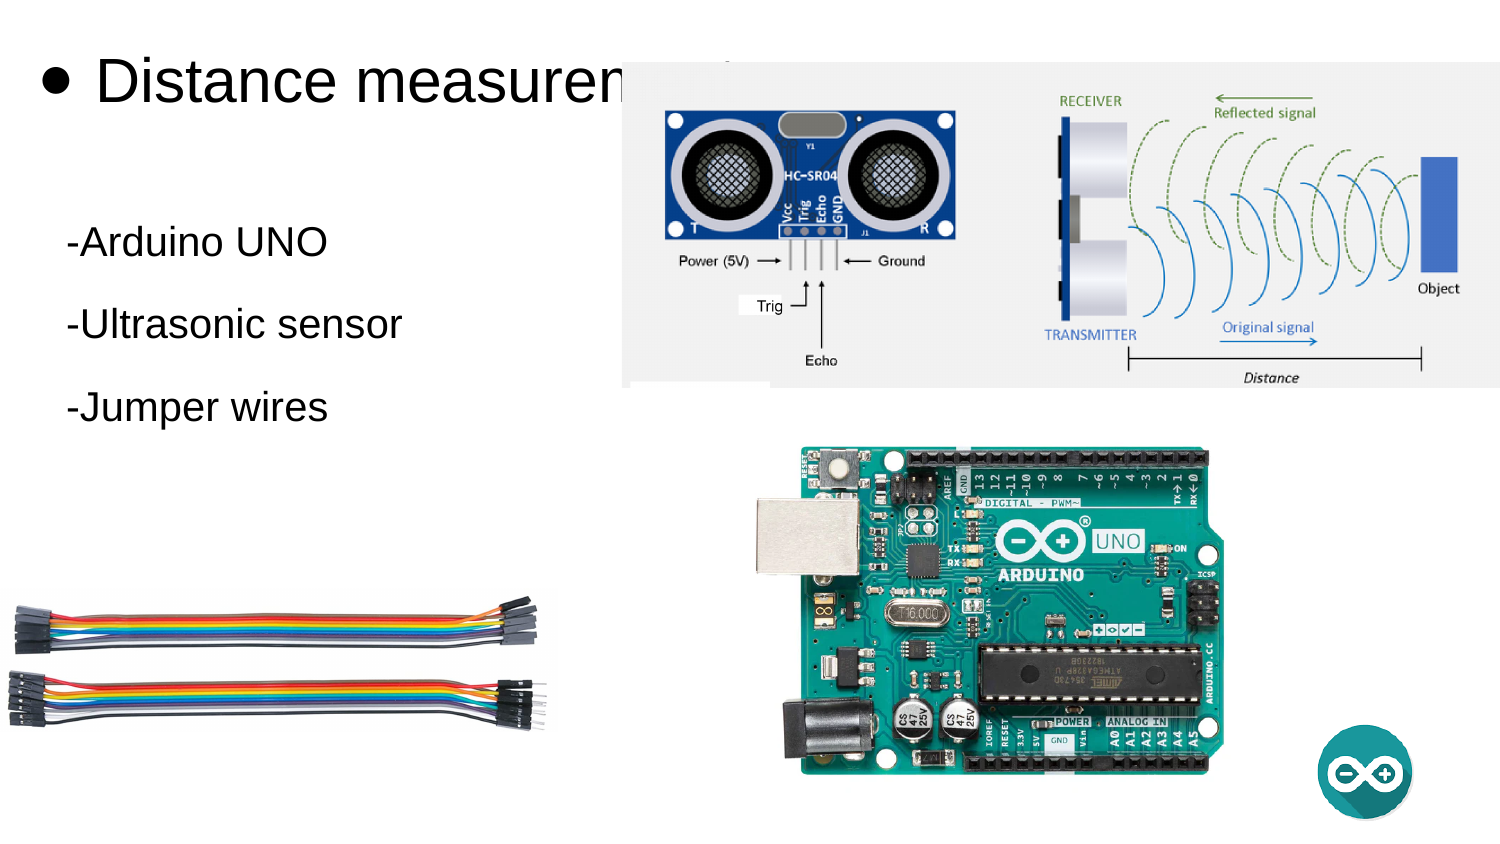

# Distance measurement
-Arduino UNO
-Ultrasonic sensor
-Jumper wires